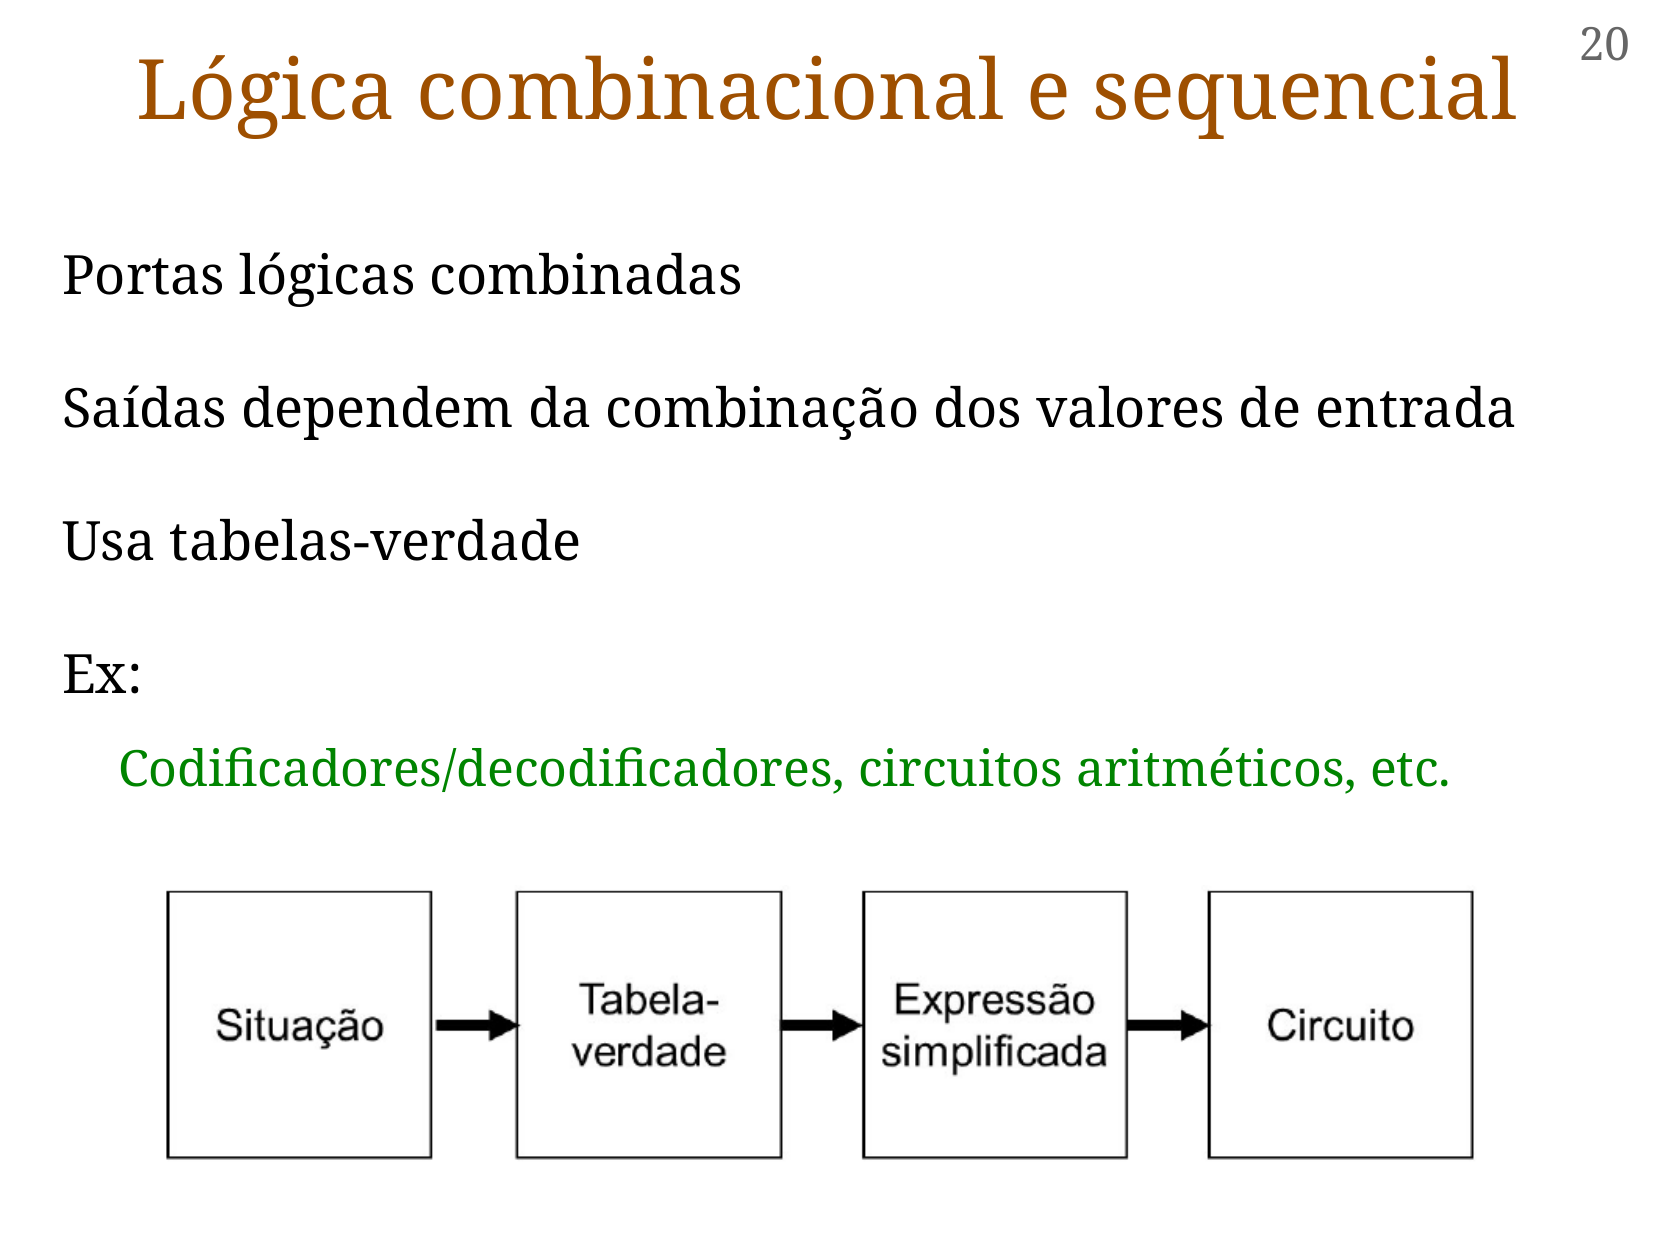

20
# Lógica combinacional e sequencial
Portas lógicas combinadas
Saídas dependem da combinação dos valores de entrada
Usa tabelas-verdade
Ex:
Codificadores/decodificadores, circuitos aritméticos, etc.